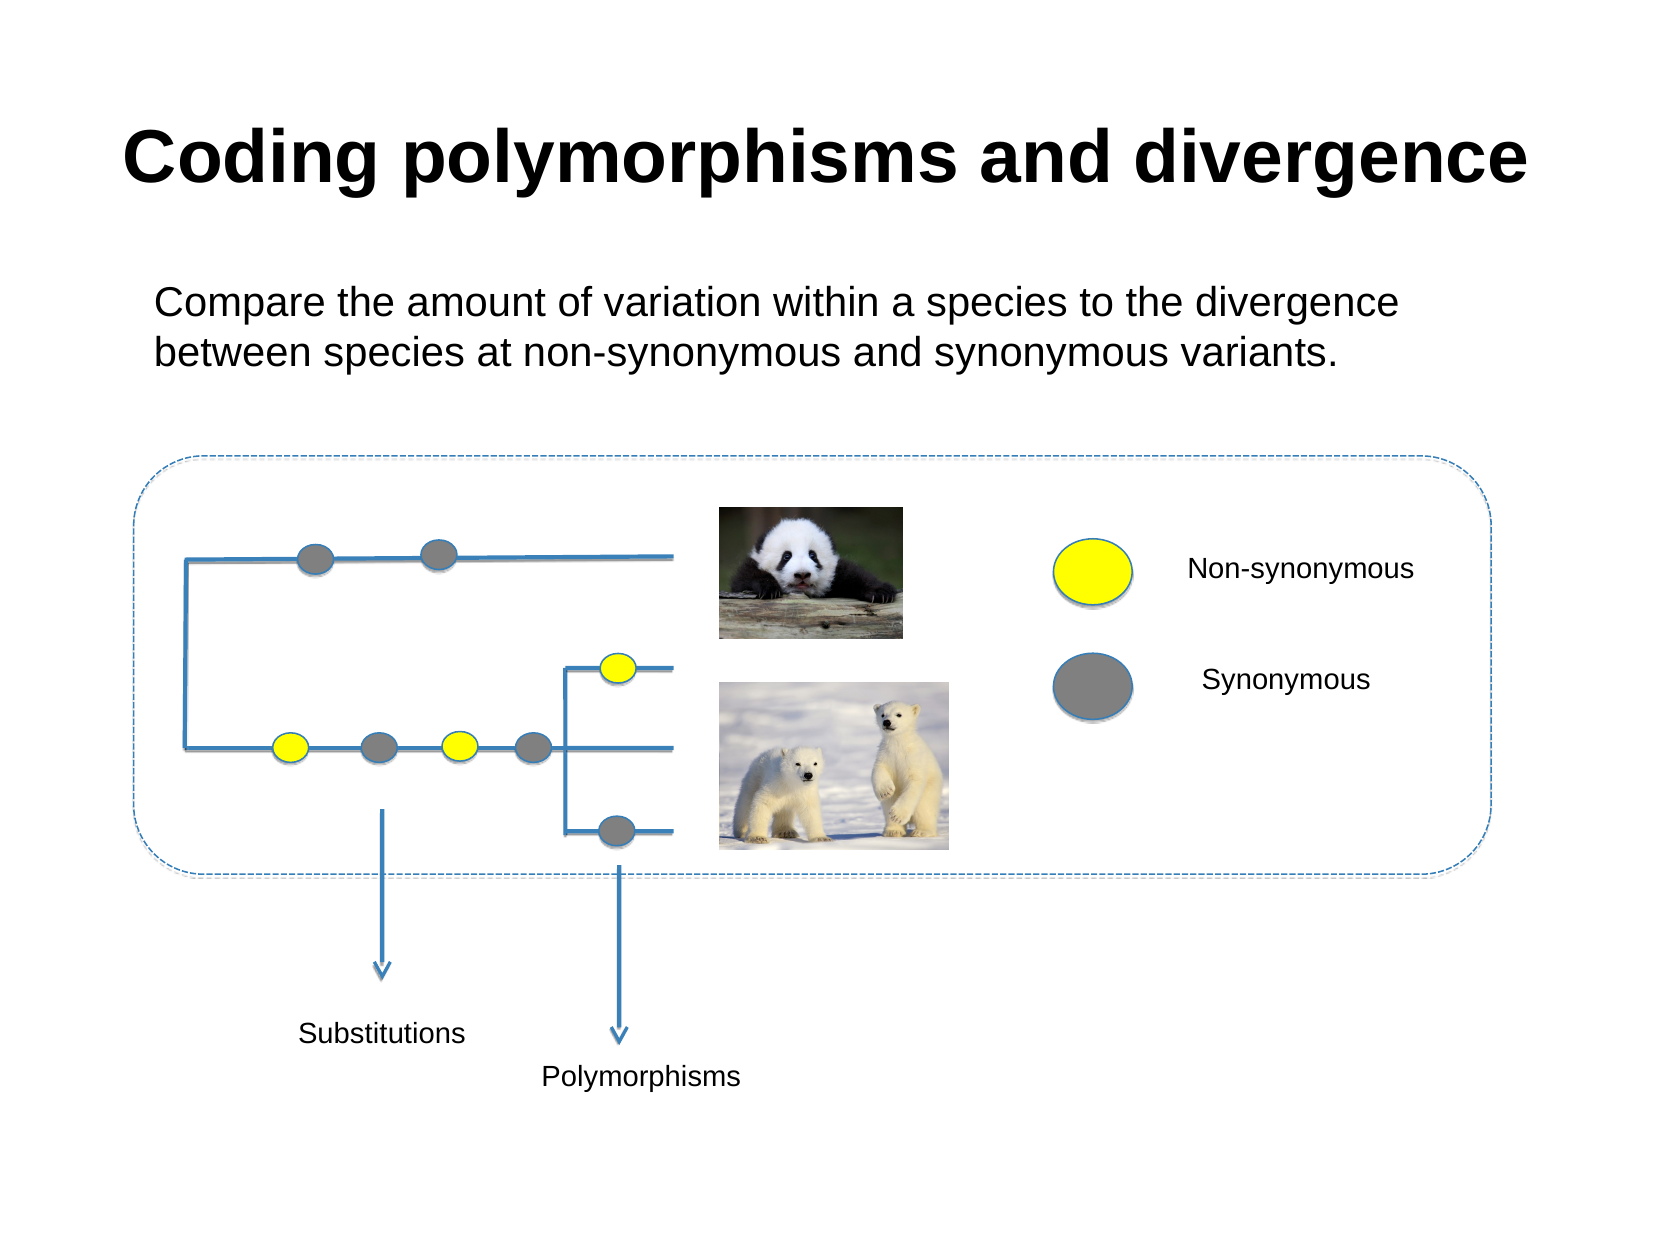

# Coding polymorphisms and divergence
Compare the amount of variation within a species to the divergence between species at non-synonymous and synonymous variants.
Non-synonymous
Synonymous
Substitutions
Polymorphisms